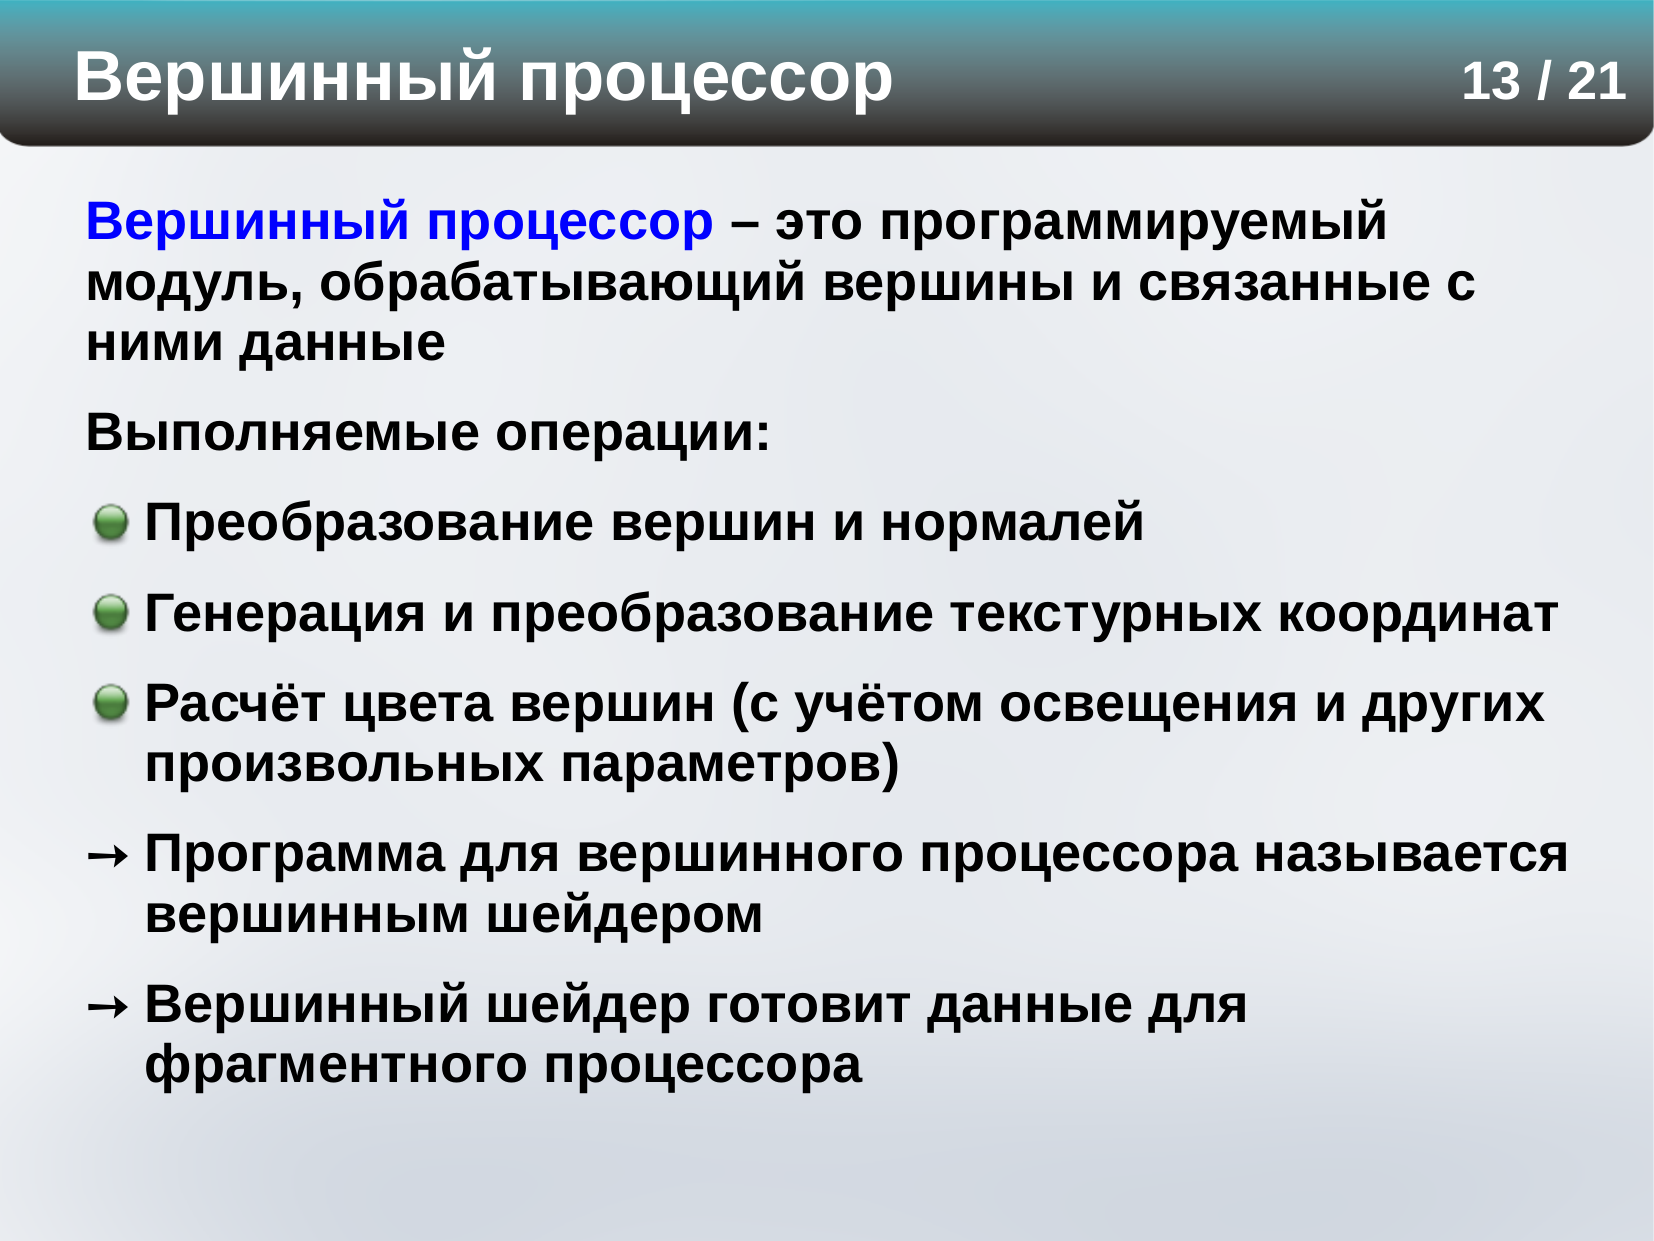

Вершинный процессор
Вершинный процессор – это программируемый модуль, обрабатывающий вершины и связанные с ними данные
Выполняемые операции:
Преобразование вершин и нормалей
Генерация и преобразование текстурных координат
Расчёт цвета вершин (с учётом освещения и других произвольных параметров)
Программа для вершинного процессора называется вершинным шейдером
Вершинный шейдер готовит данные для фрагментного процессора